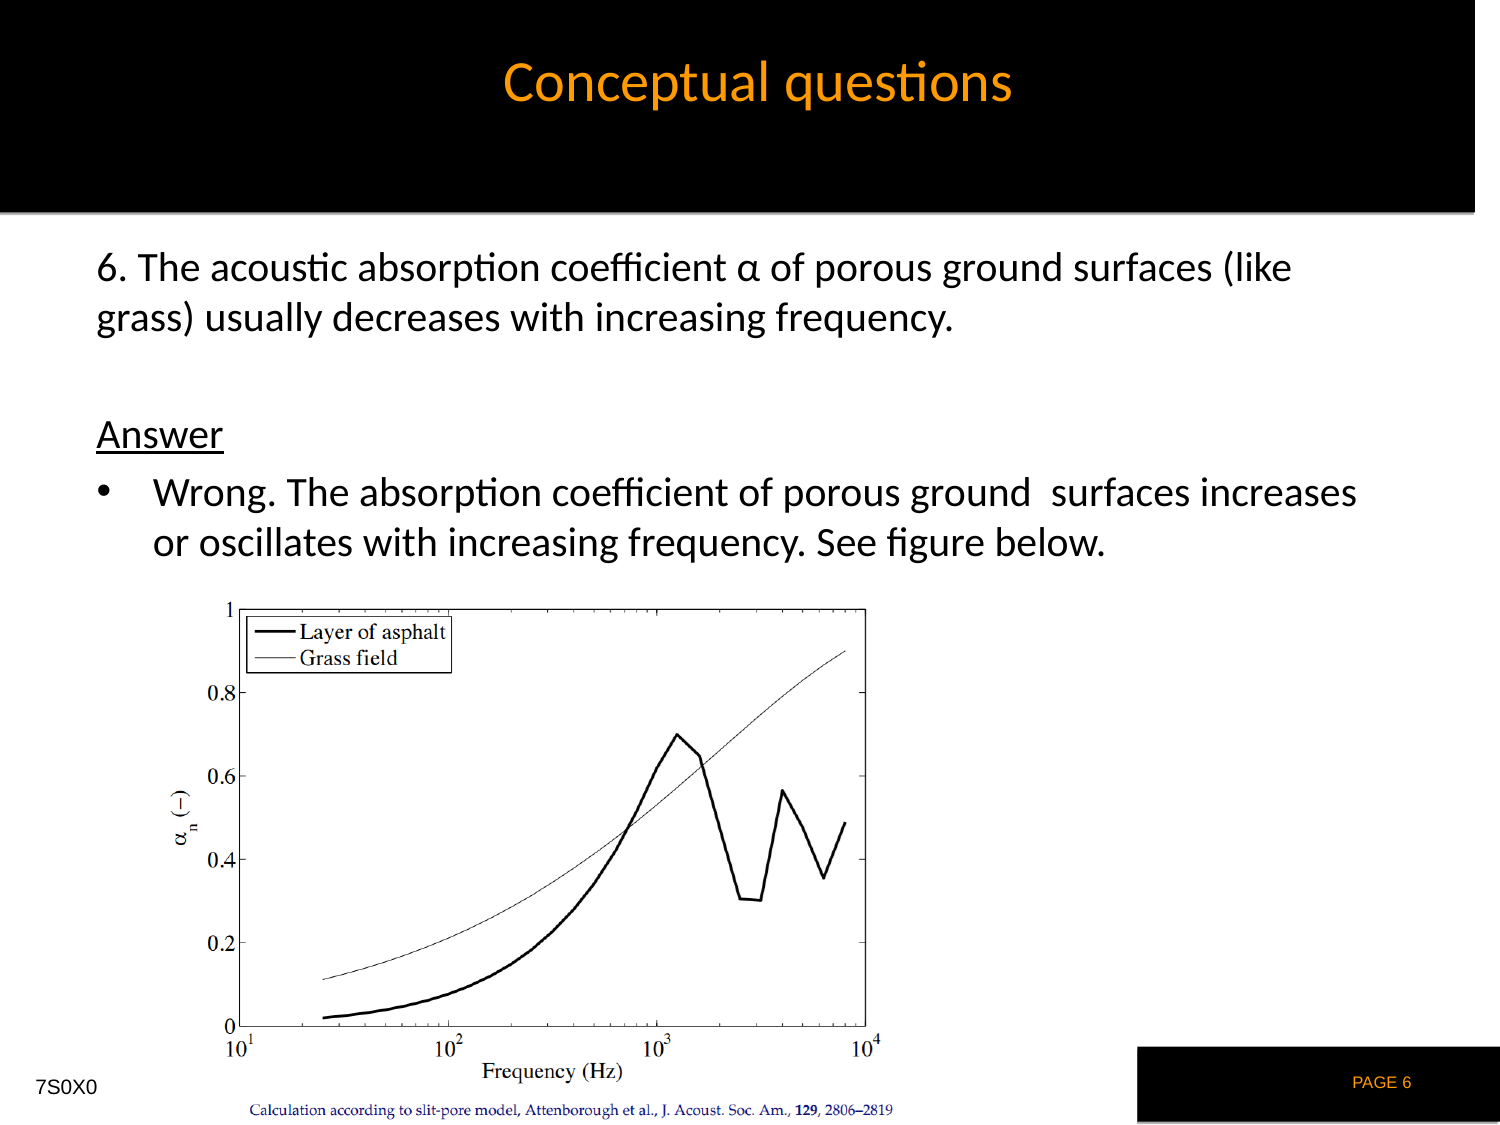

# Conceptual questions
6. The acoustic absorption coefficient α of porous ground surfaces (like grass) usually decreases with increasing frequency.
Answer
Wrong. The absorption coefficient of porous ground surfaces increases or oscillates with increasing frequency. See figure below.
PAGE 6
7S0X0
2017/02/09
PAGE